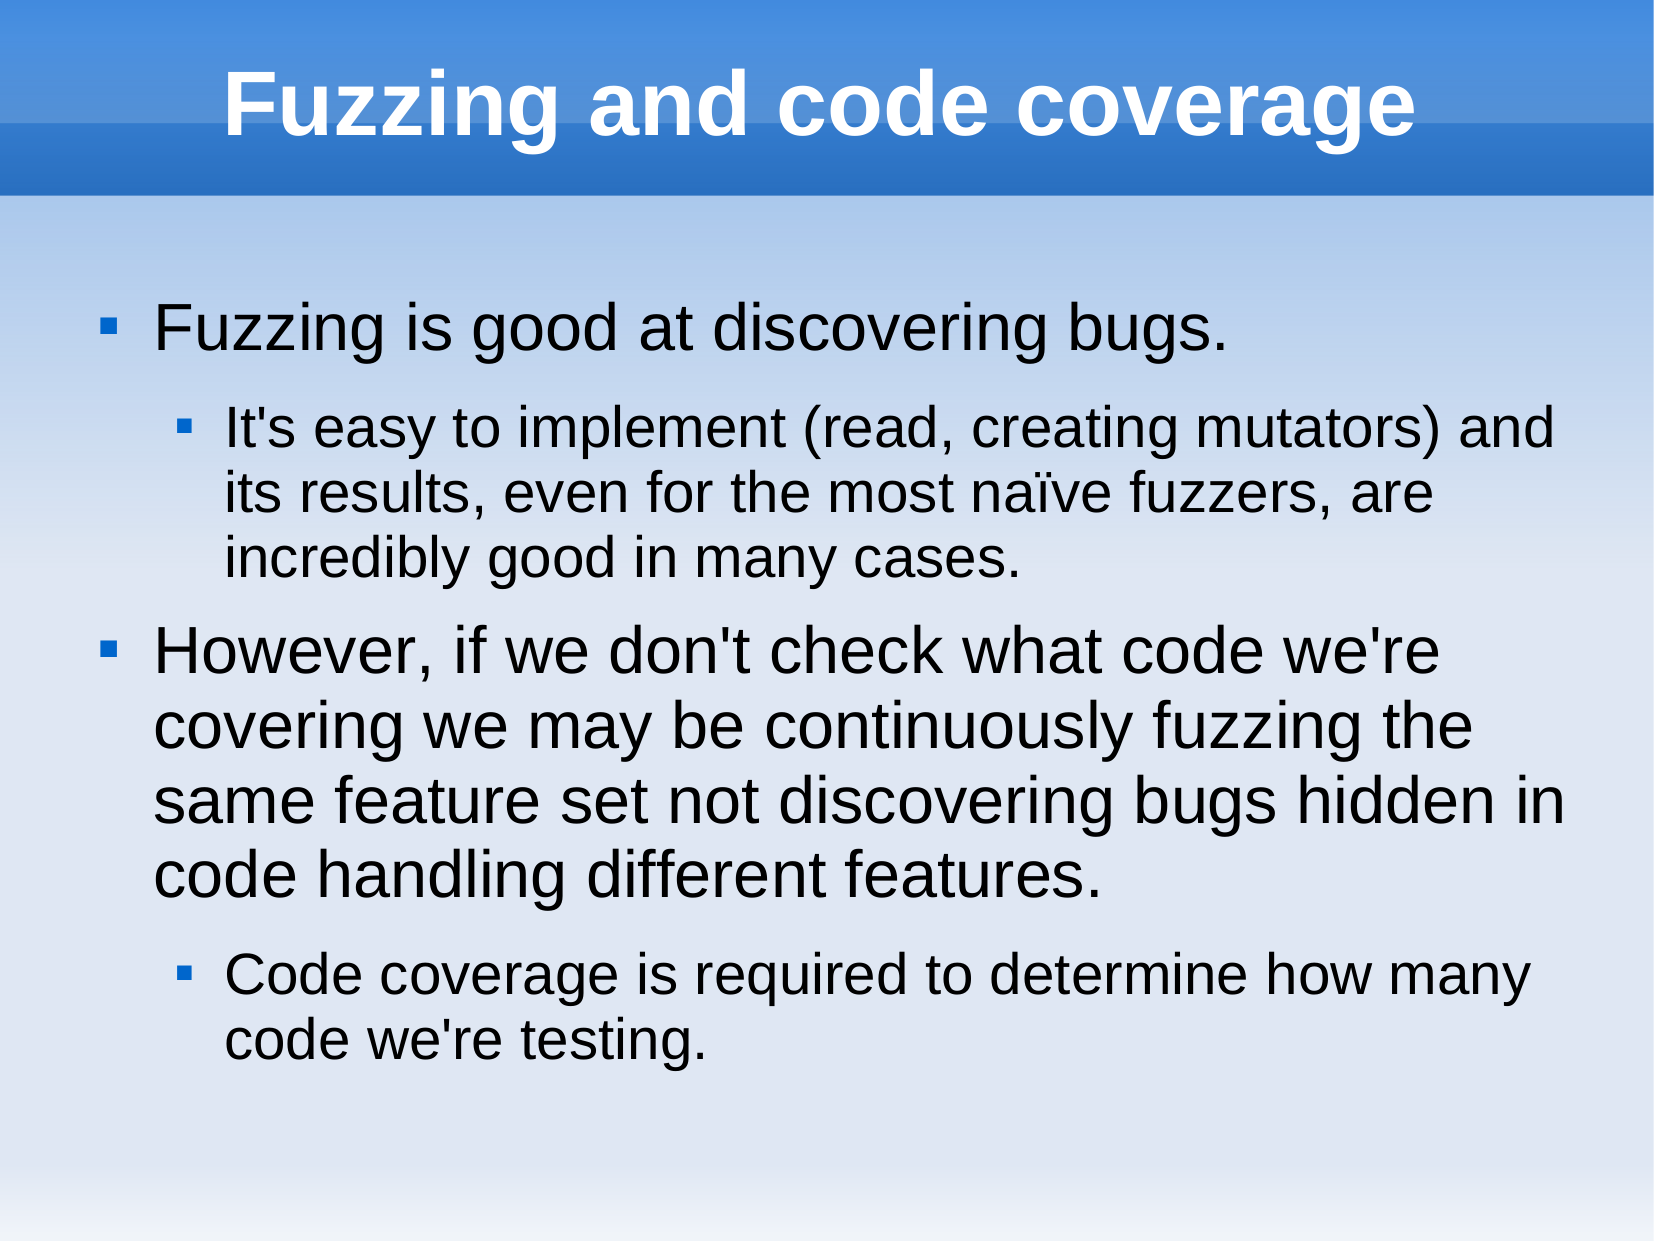

# Fuzzing and code coverage
Fuzzing is good at discovering bugs.
It's easy to implement (read, creating mutators) and its results, even for the most naïve fuzzers, are incredibly good in many cases.
However, if we don't check what code we're covering we may be continuously fuzzing the same feature set not discovering bugs hidden in code handling different features.
Code coverage is required to determine how many code we're testing.